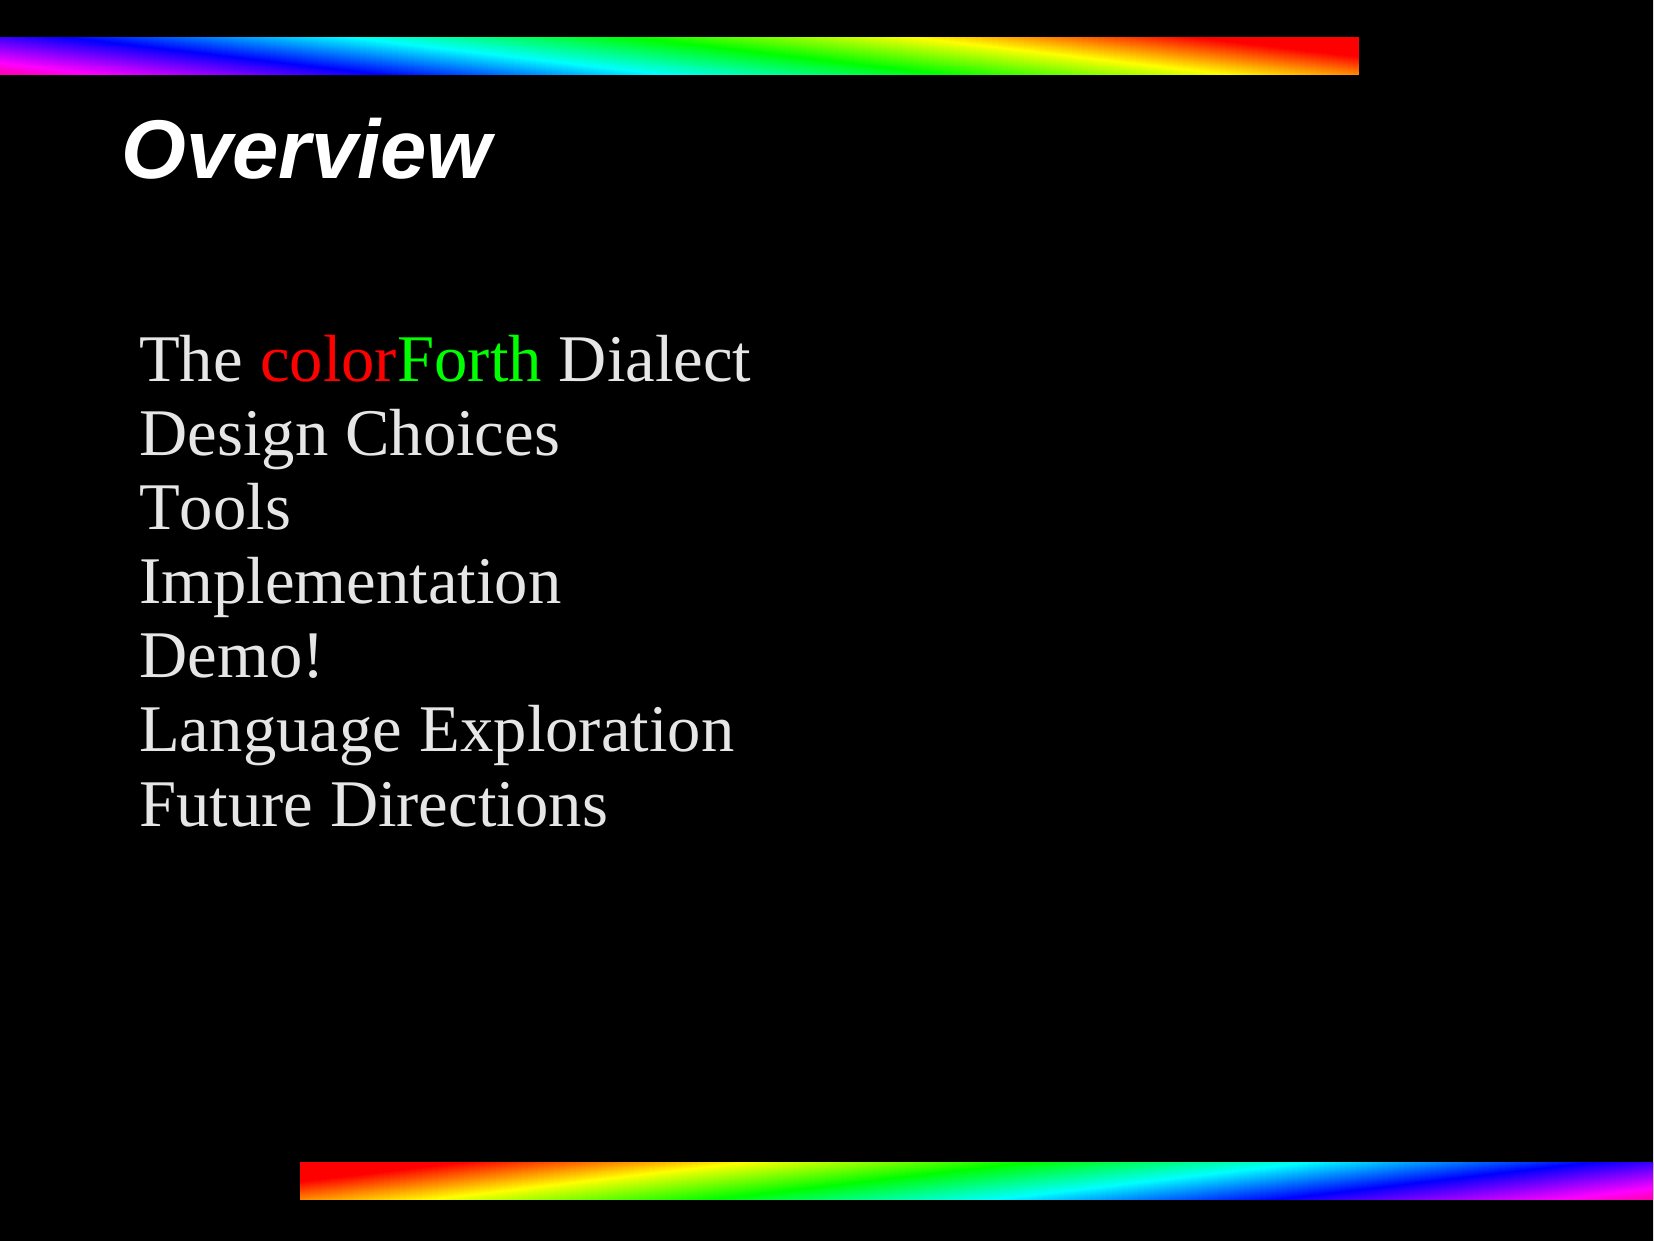

# Overview
The colorForth Dialect
Design Choices
Tools
Implementation
Demo!
Language Exploration
Future Directions